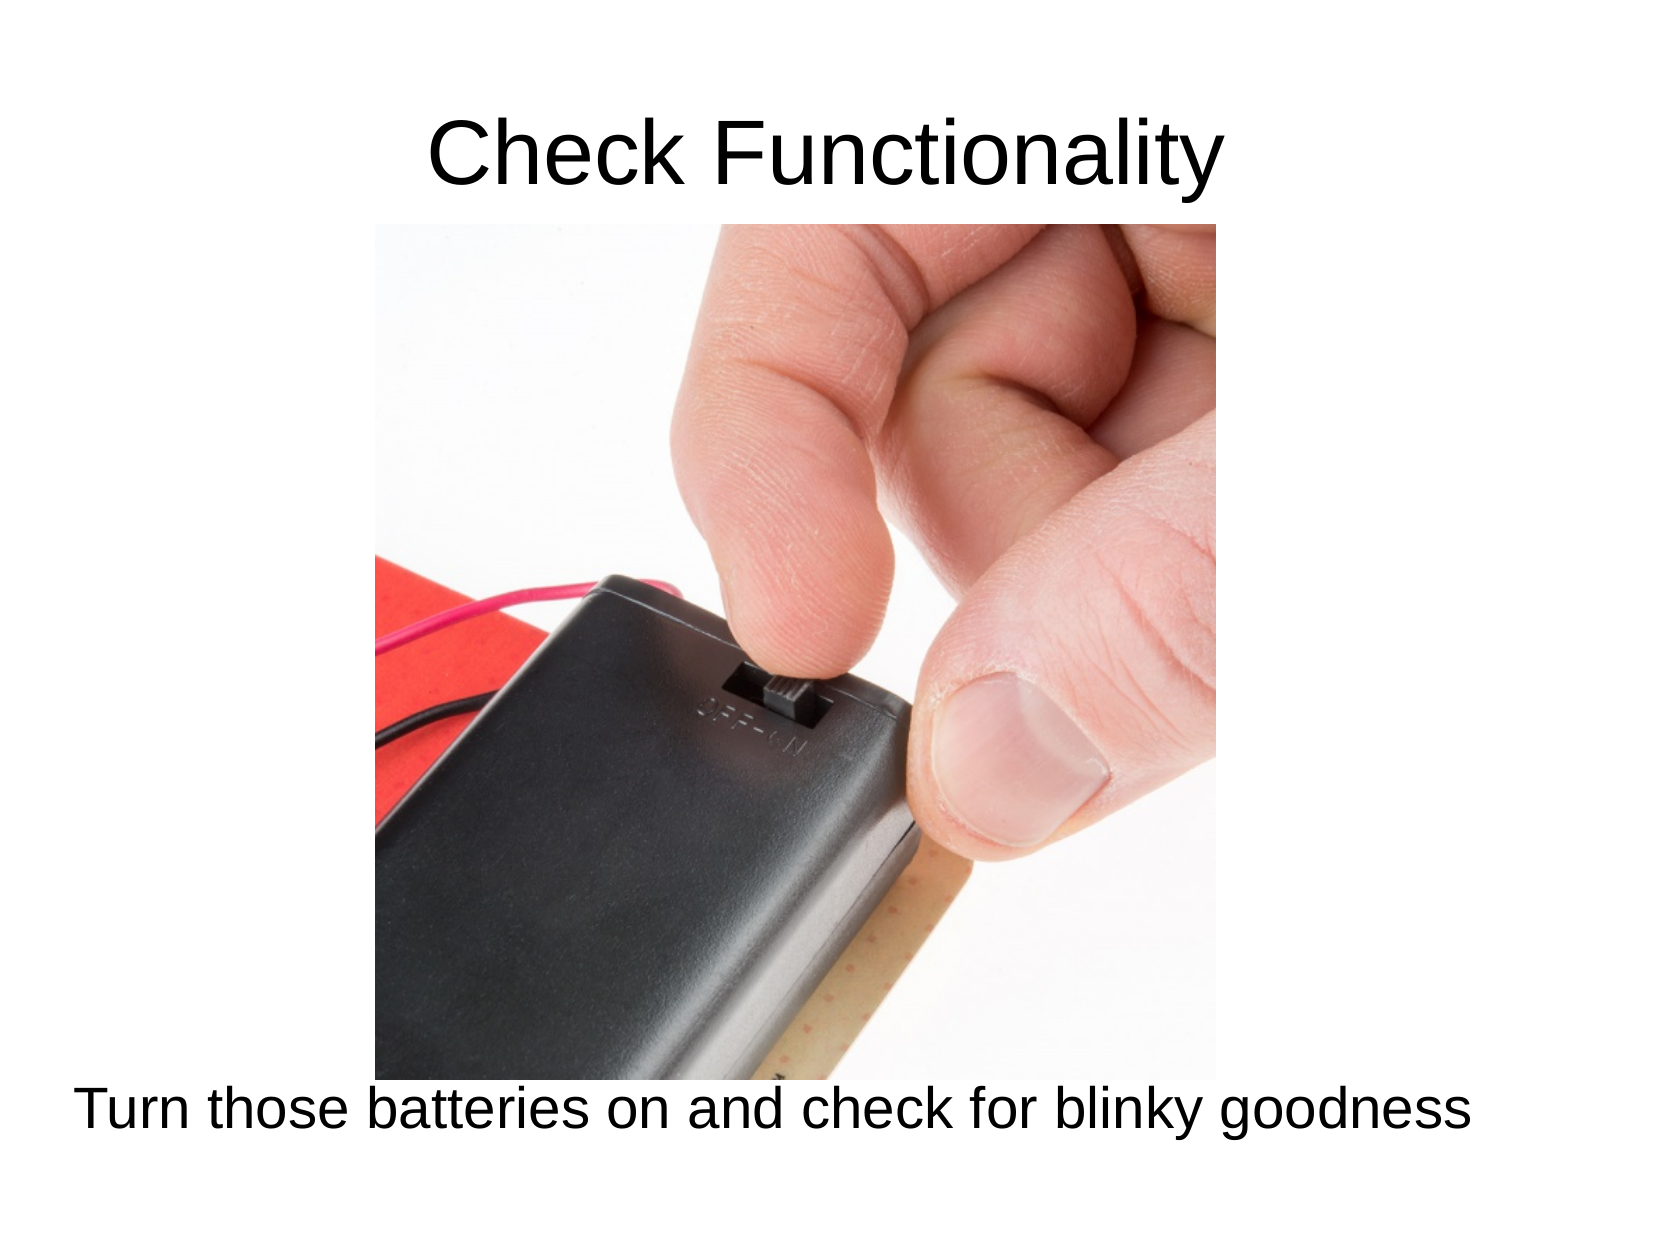

# Check Functionality
Turn those batteries on and check for blinky goodness